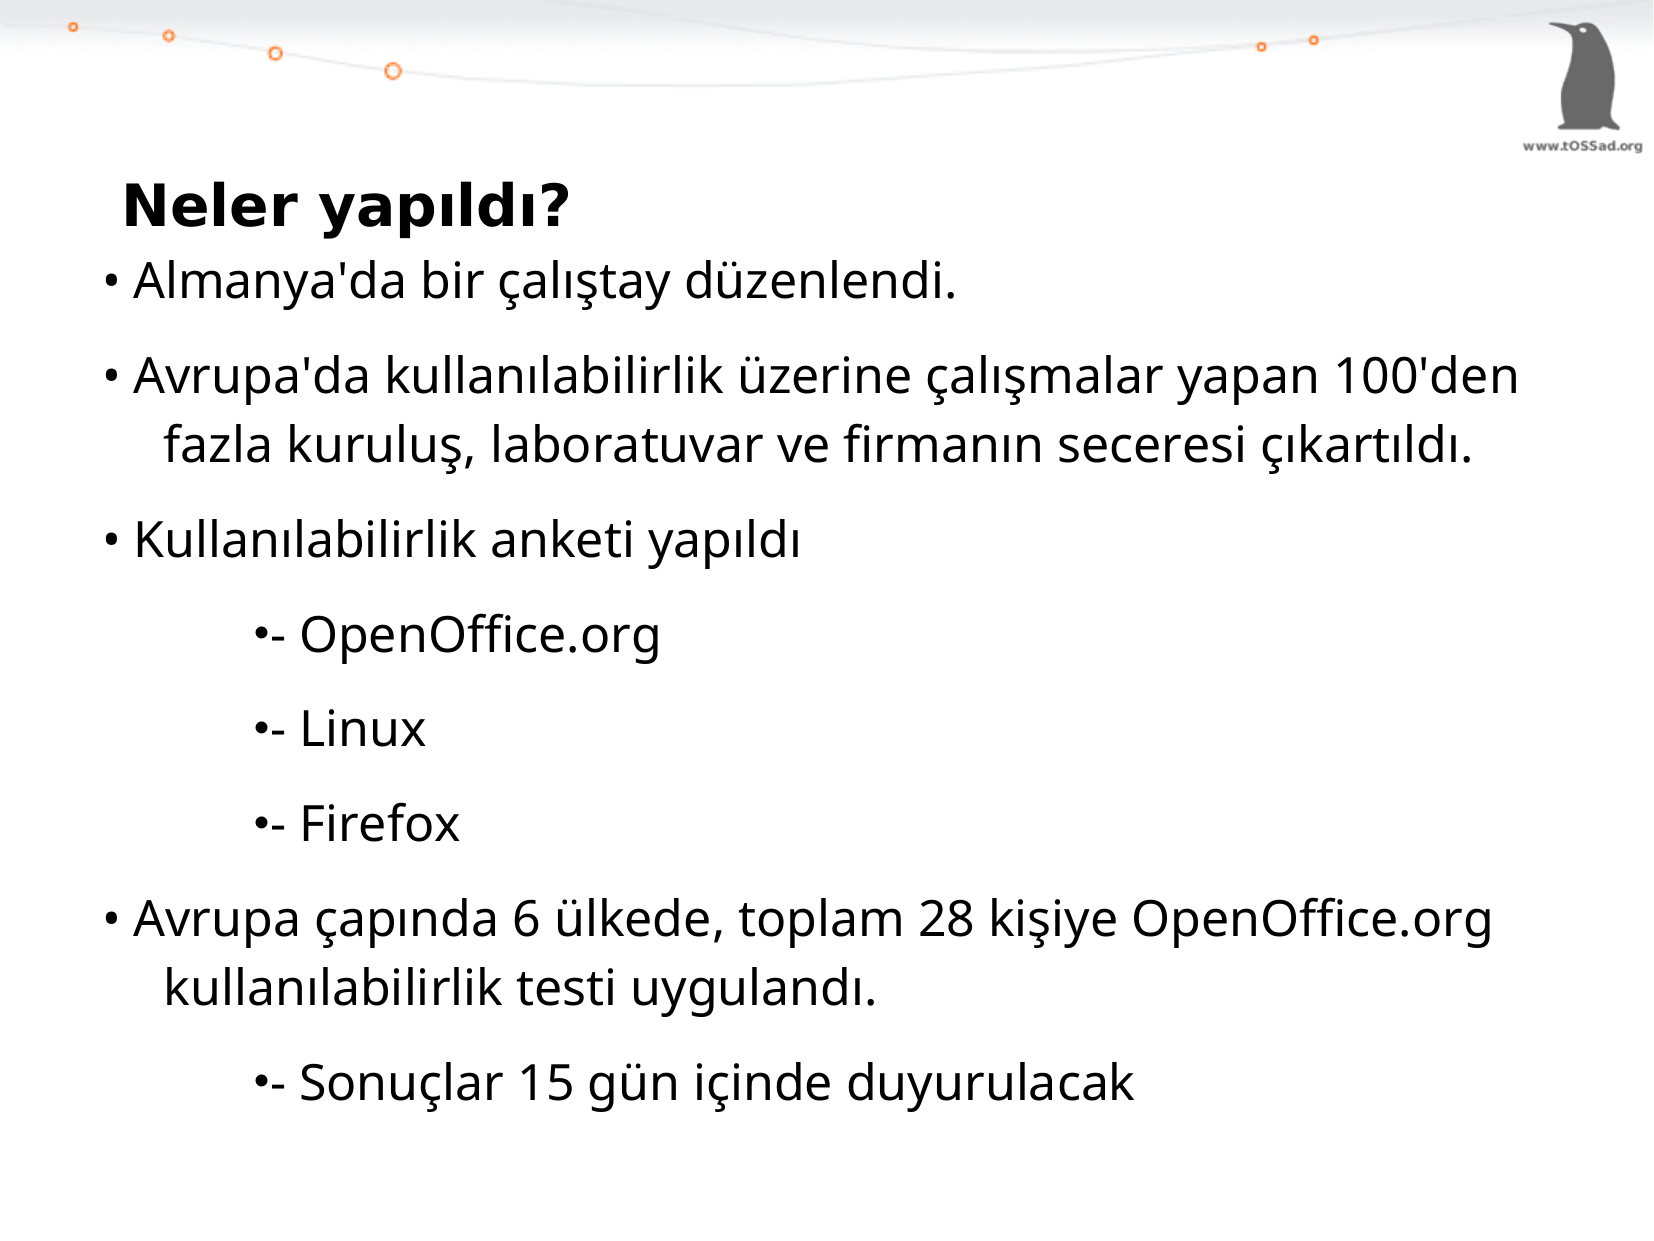

# Neler yapıldı?
Almanya'da bir çalıştay düzenlendi.
Avrupa'da kullanılabilirlik üzerine çalışmalar yapan 100'den fazla kuruluş, laboratuvar ve firmanın seceresi çıkartıldı.
Kullanılabilirlik anketi yapıldı
- OpenOffice.org
- Linux
- Firefox
Avrupa çapında 6 ülkede, toplam 28 kişiye OpenOffice.org kullanılabilirlik testi uygulandı.
- Sonuçlar 15 gün içinde duyurulacak